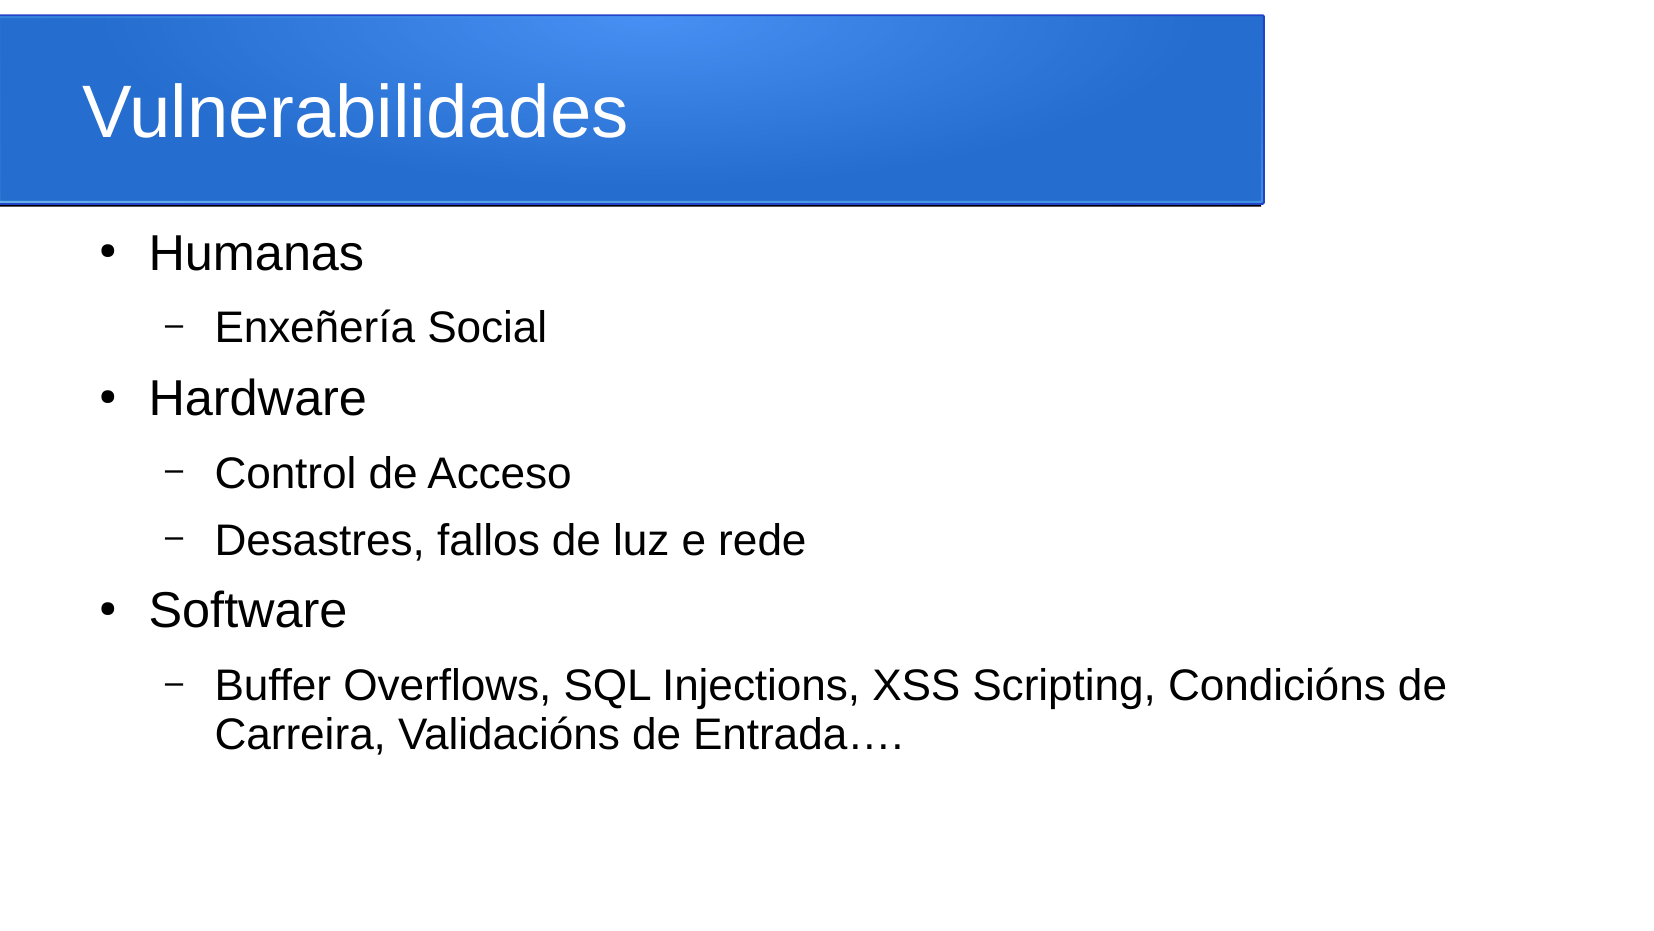

# Vulnerabilidades
Humanas
Enxeñería Social
Hardware
Control de Acceso
Desastres, fallos de luz e rede
Software
Buffer Overflows, SQL Injections, XSS Scripting, Condicións de Carreira, Validacións de Entrada….